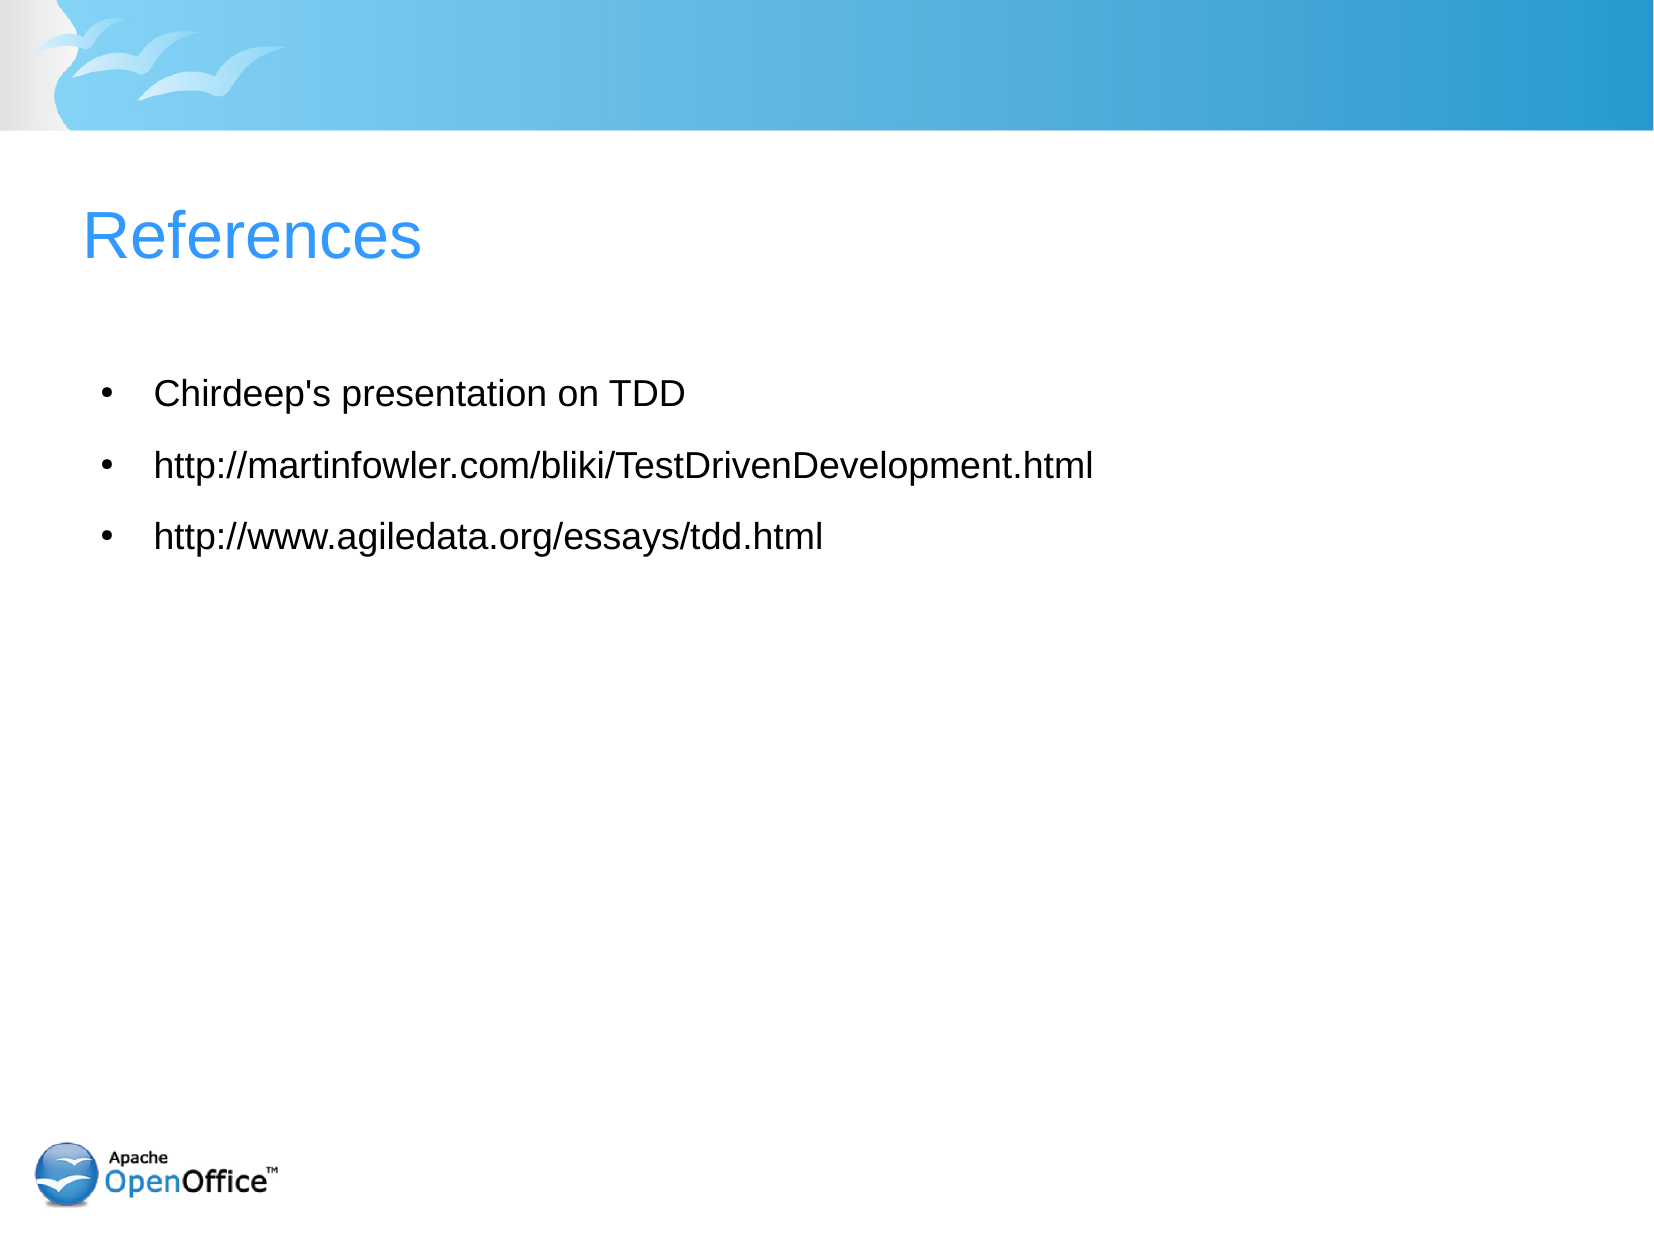

# References
Chirdeep's presentation on TDD
http://martinfowler.com/bliki/TestDrivenDevelopment.html
http://www.agiledata.org/essays/tdd.html